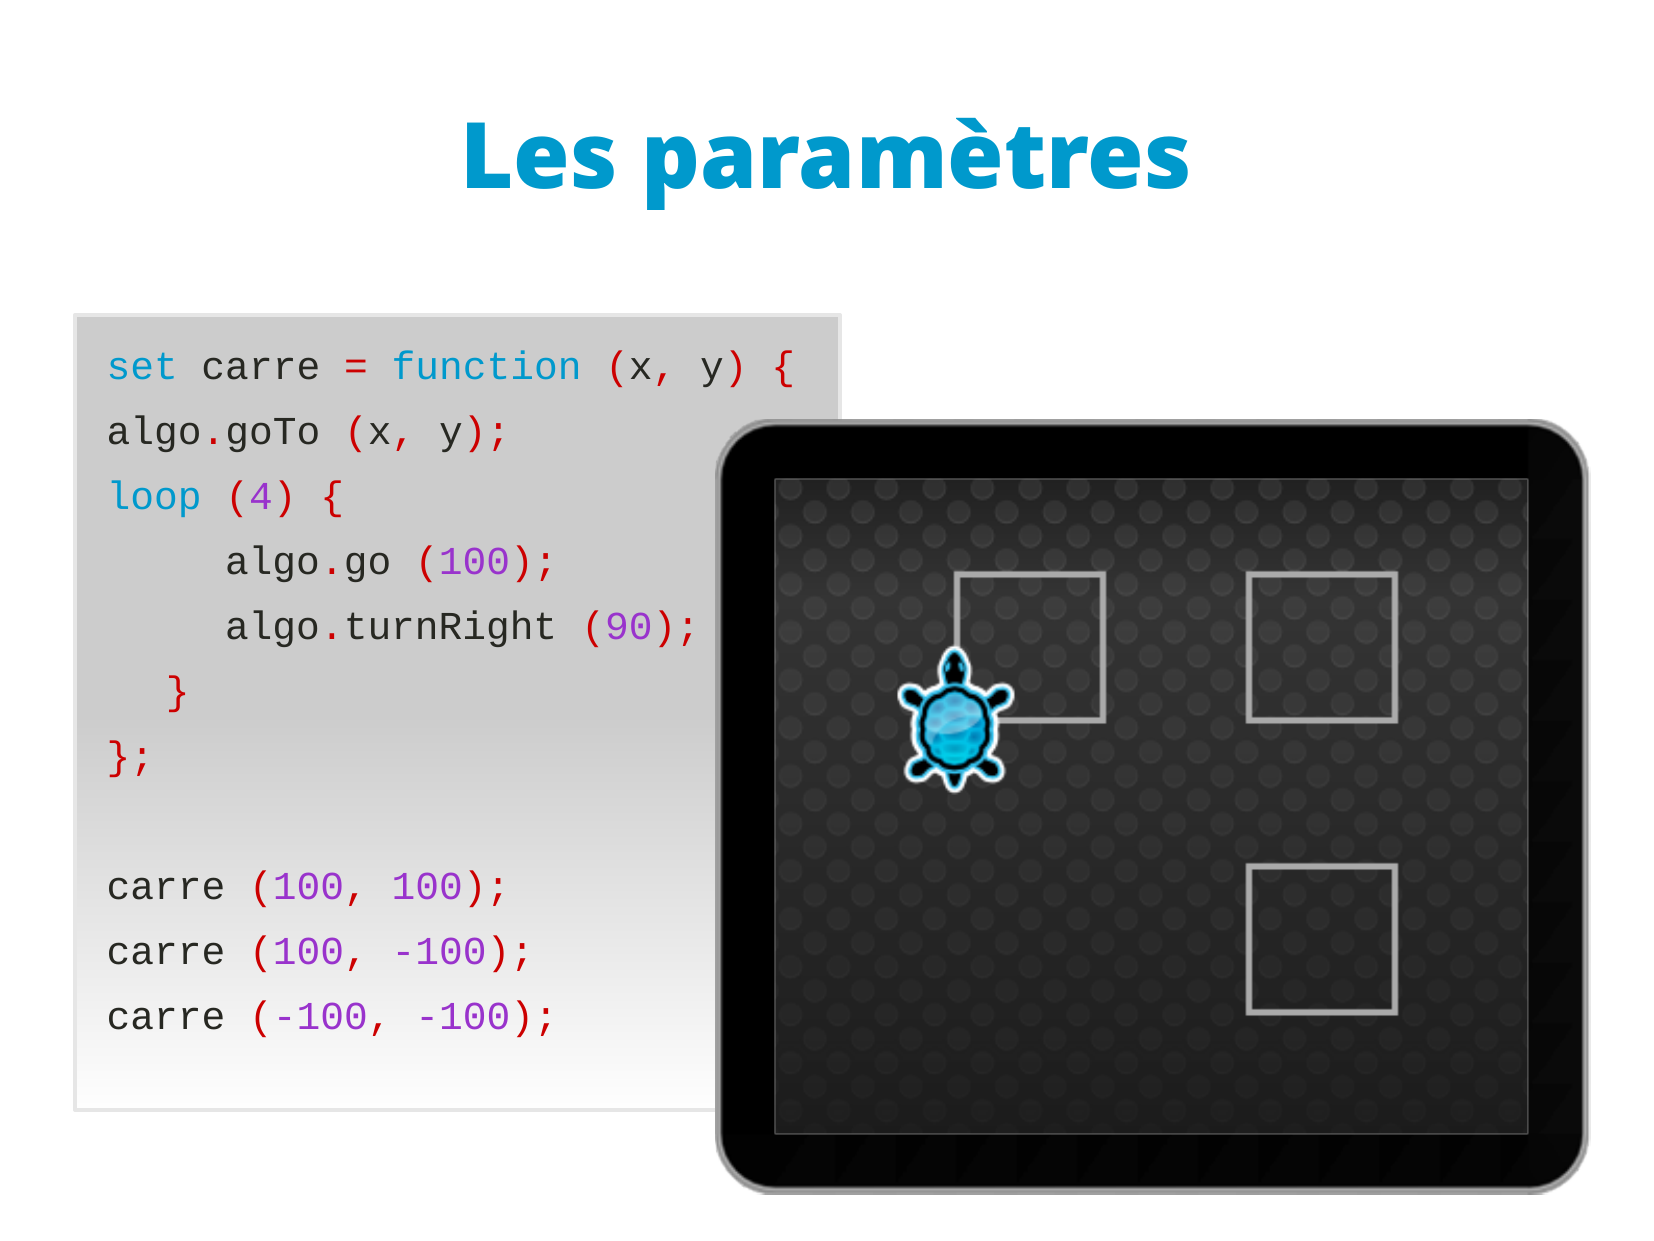

# Les paramètres
set carre = function (x, y) {
algo.goTo (x, y);
loop (4) {
 	algo.go (100);
 	algo.turnRight (90);
 	}
};
carre (100, 100);
carre (100, -100);
carre (-100, -100);